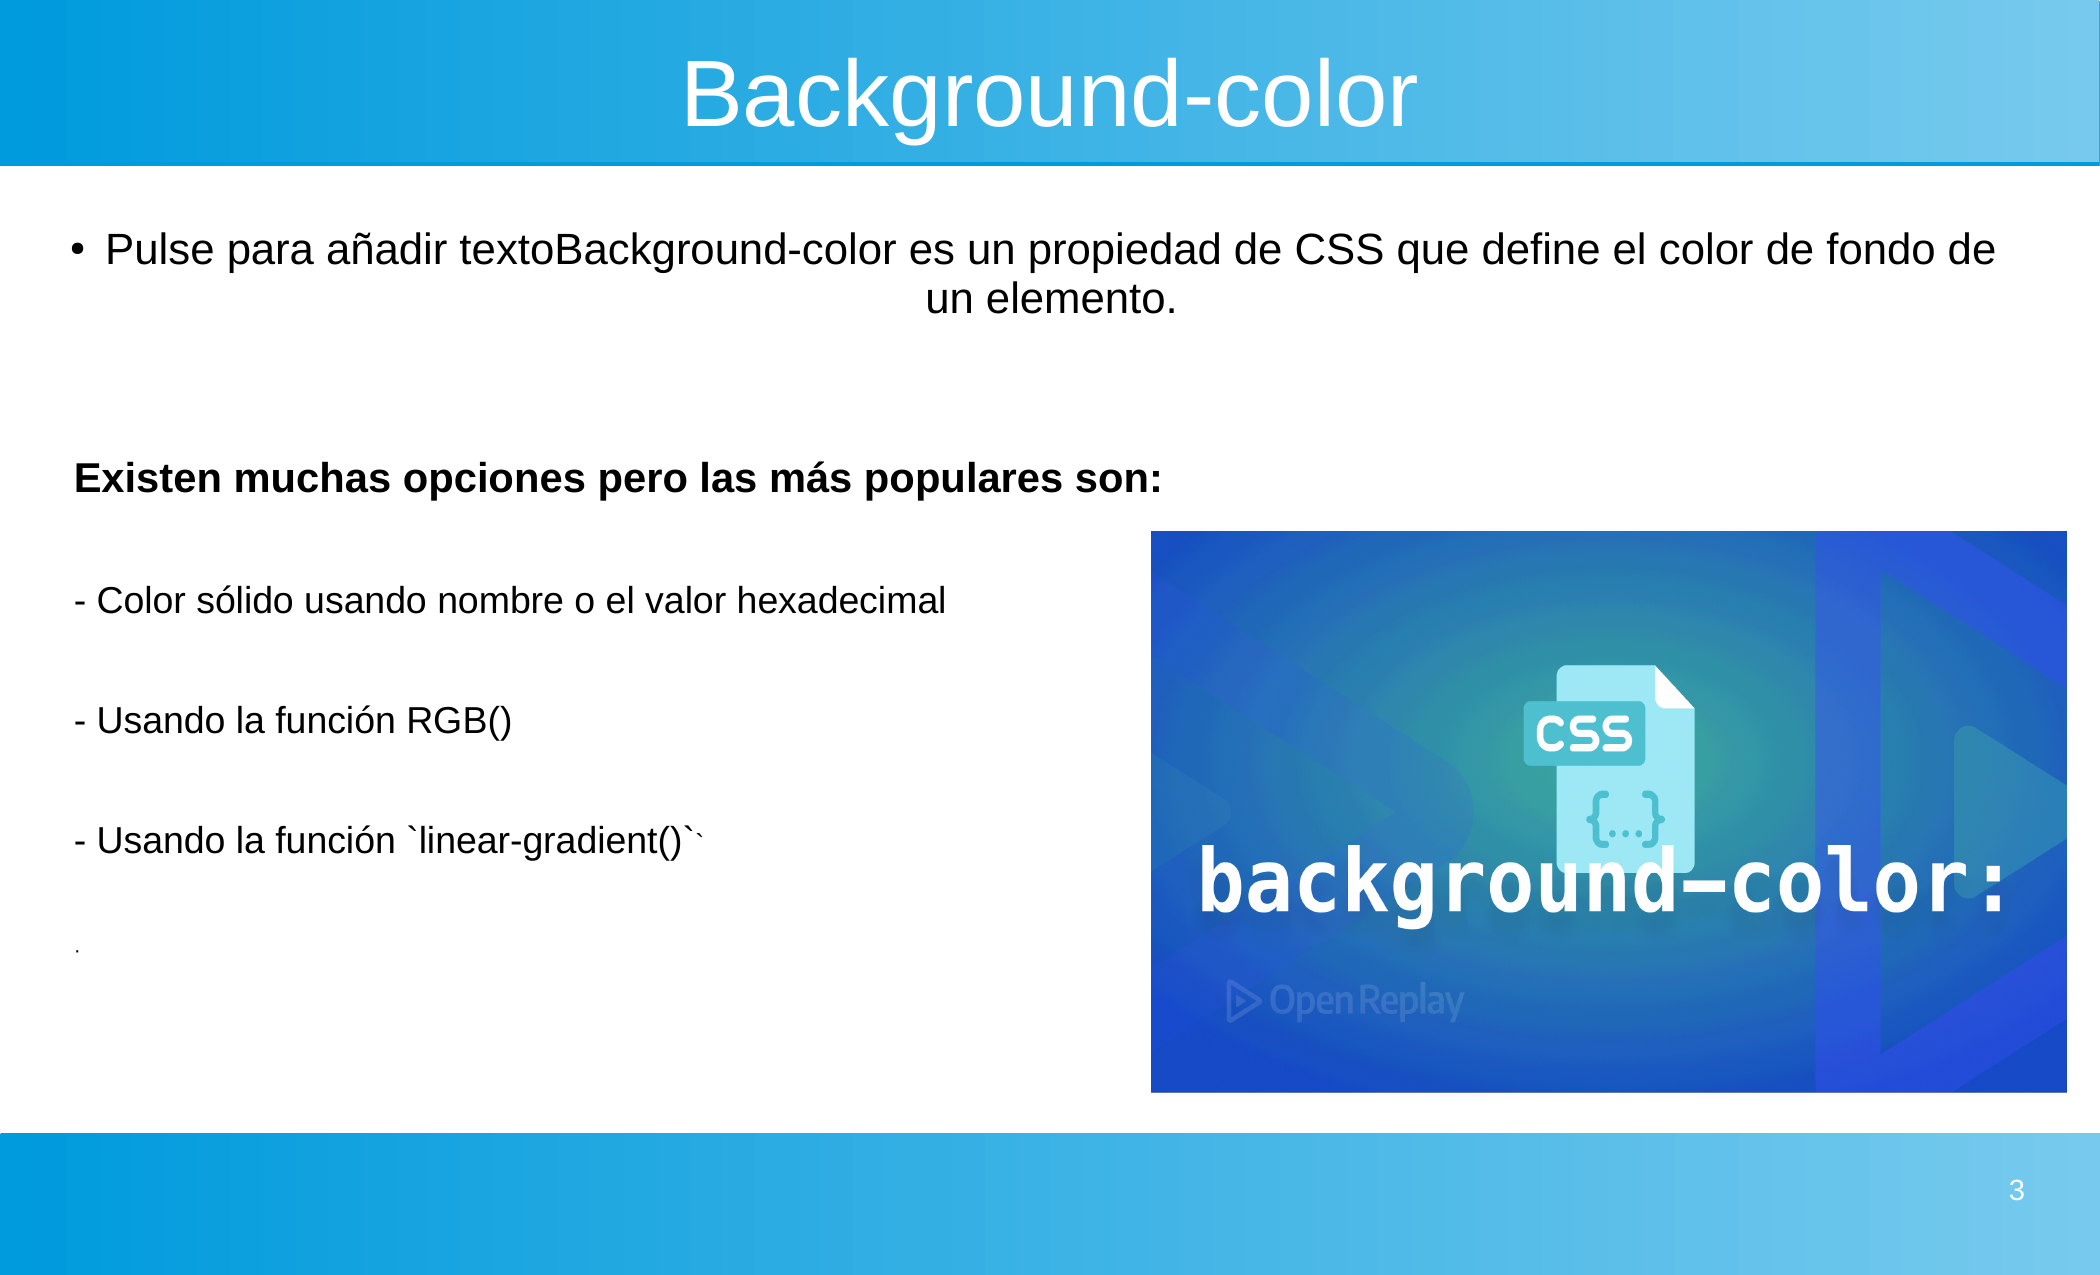

Pulse para añadir textoBackground-color es un propiedad de CSS que define el color de fondo de un elemento.
# Background-color
Existen muchas opciones pero las más populares son:
- Color sólido usando nombre o el valor hexadecimal
- Usando la función RGB()
- Usando la función `linear-gradient()``
·
3